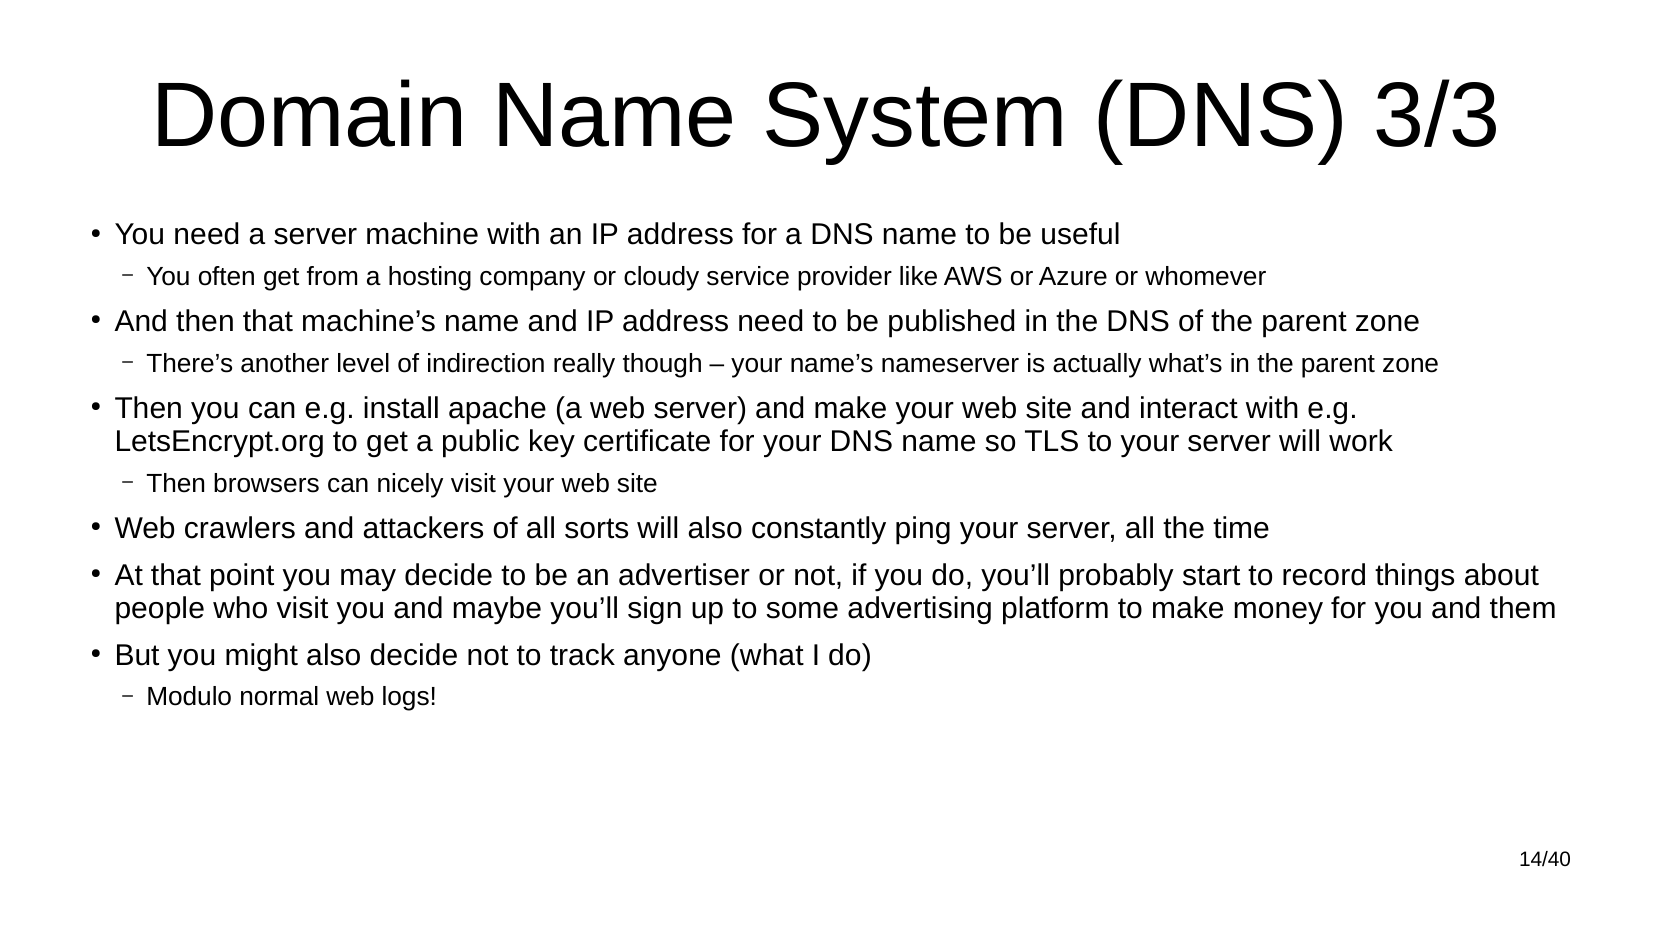

# Domain Name System (DNS) 3/3
You need a server machine with an IP address for a DNS name to be useful
You often get from a hosting company or cloudy service provider like AWS or Azure or whomever
And then that machine’s name and IP address need to be published in the DNS of the parent zone
There’s another level of indirection really though – your name’s nameserver is actually what’s in the parent zone
Then you can e.g. install apache (a web server) and make your web site and interact with e.g. LetsEncrypt.org to get a public key certificate for your DNS name so TLS to your server will work
Then browsers can nicely visit your web site
Web crawlers and attackers of all sorts will also constantly ping your server, all the time
At that point you may decide to be an advertiser or not, if you do, you’ll probably start to record things about people who visit you and maybe you’ll sign up to some advertising platform to make money for you and them
But you might also decide not to track anyone (what I do)
Modulo normal web logs!
14